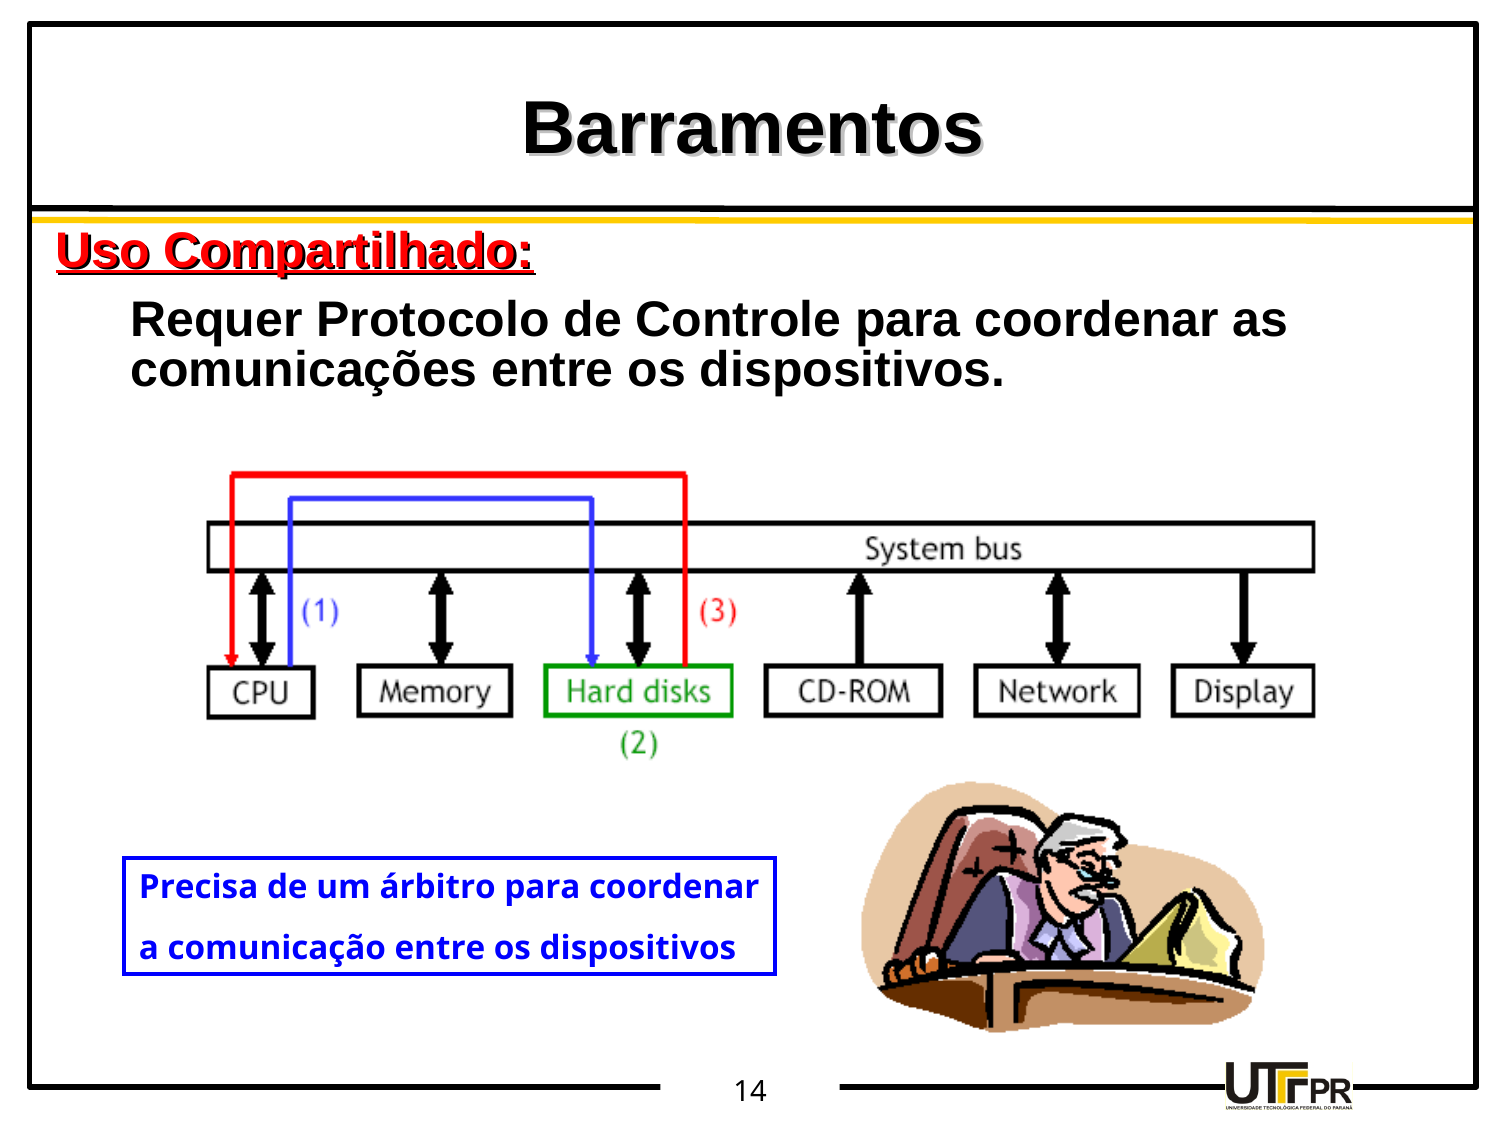

Barramentos
# Uso Compartilhado:
	Requer Protocolo de Controle para coordenar as comunicações entre os dispositivos.
Precisa de um árbitro para coordenar
a comunicação entre os dispositivos